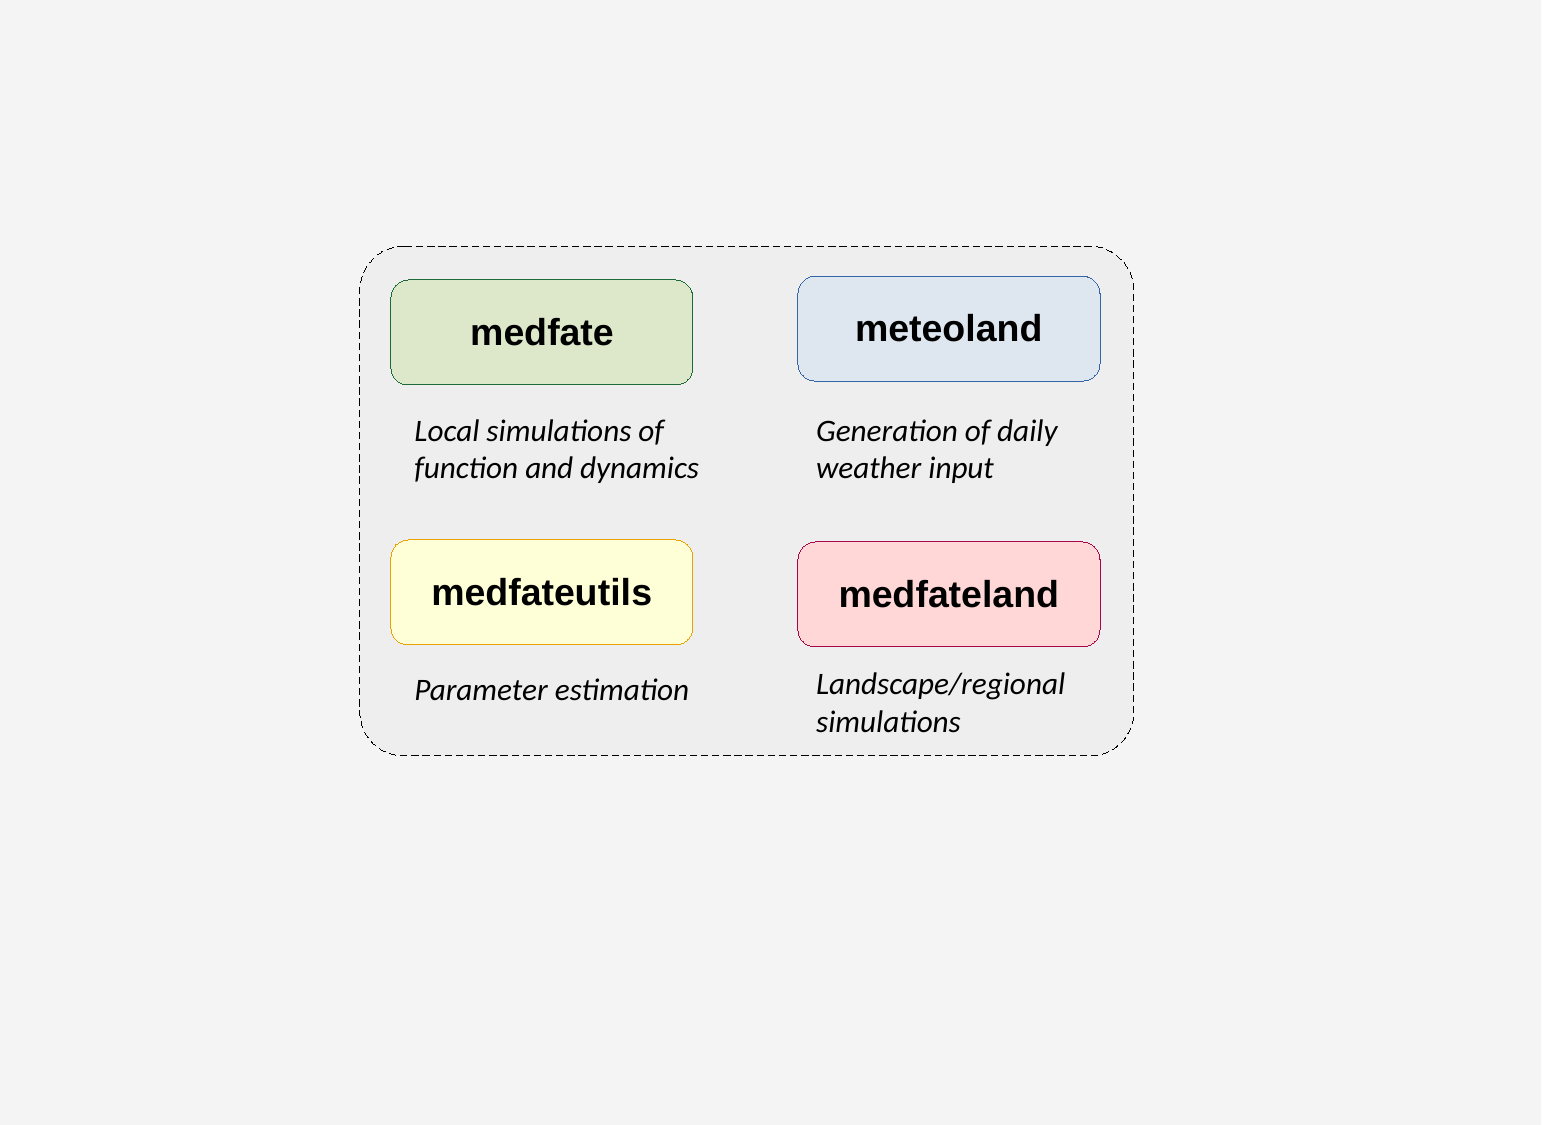

meteoland
medfate
Local simulations of function and dynamics
Generation of daily weather input
medfateutils
medfateland
Landscape/regional simulations
Parameter estimation